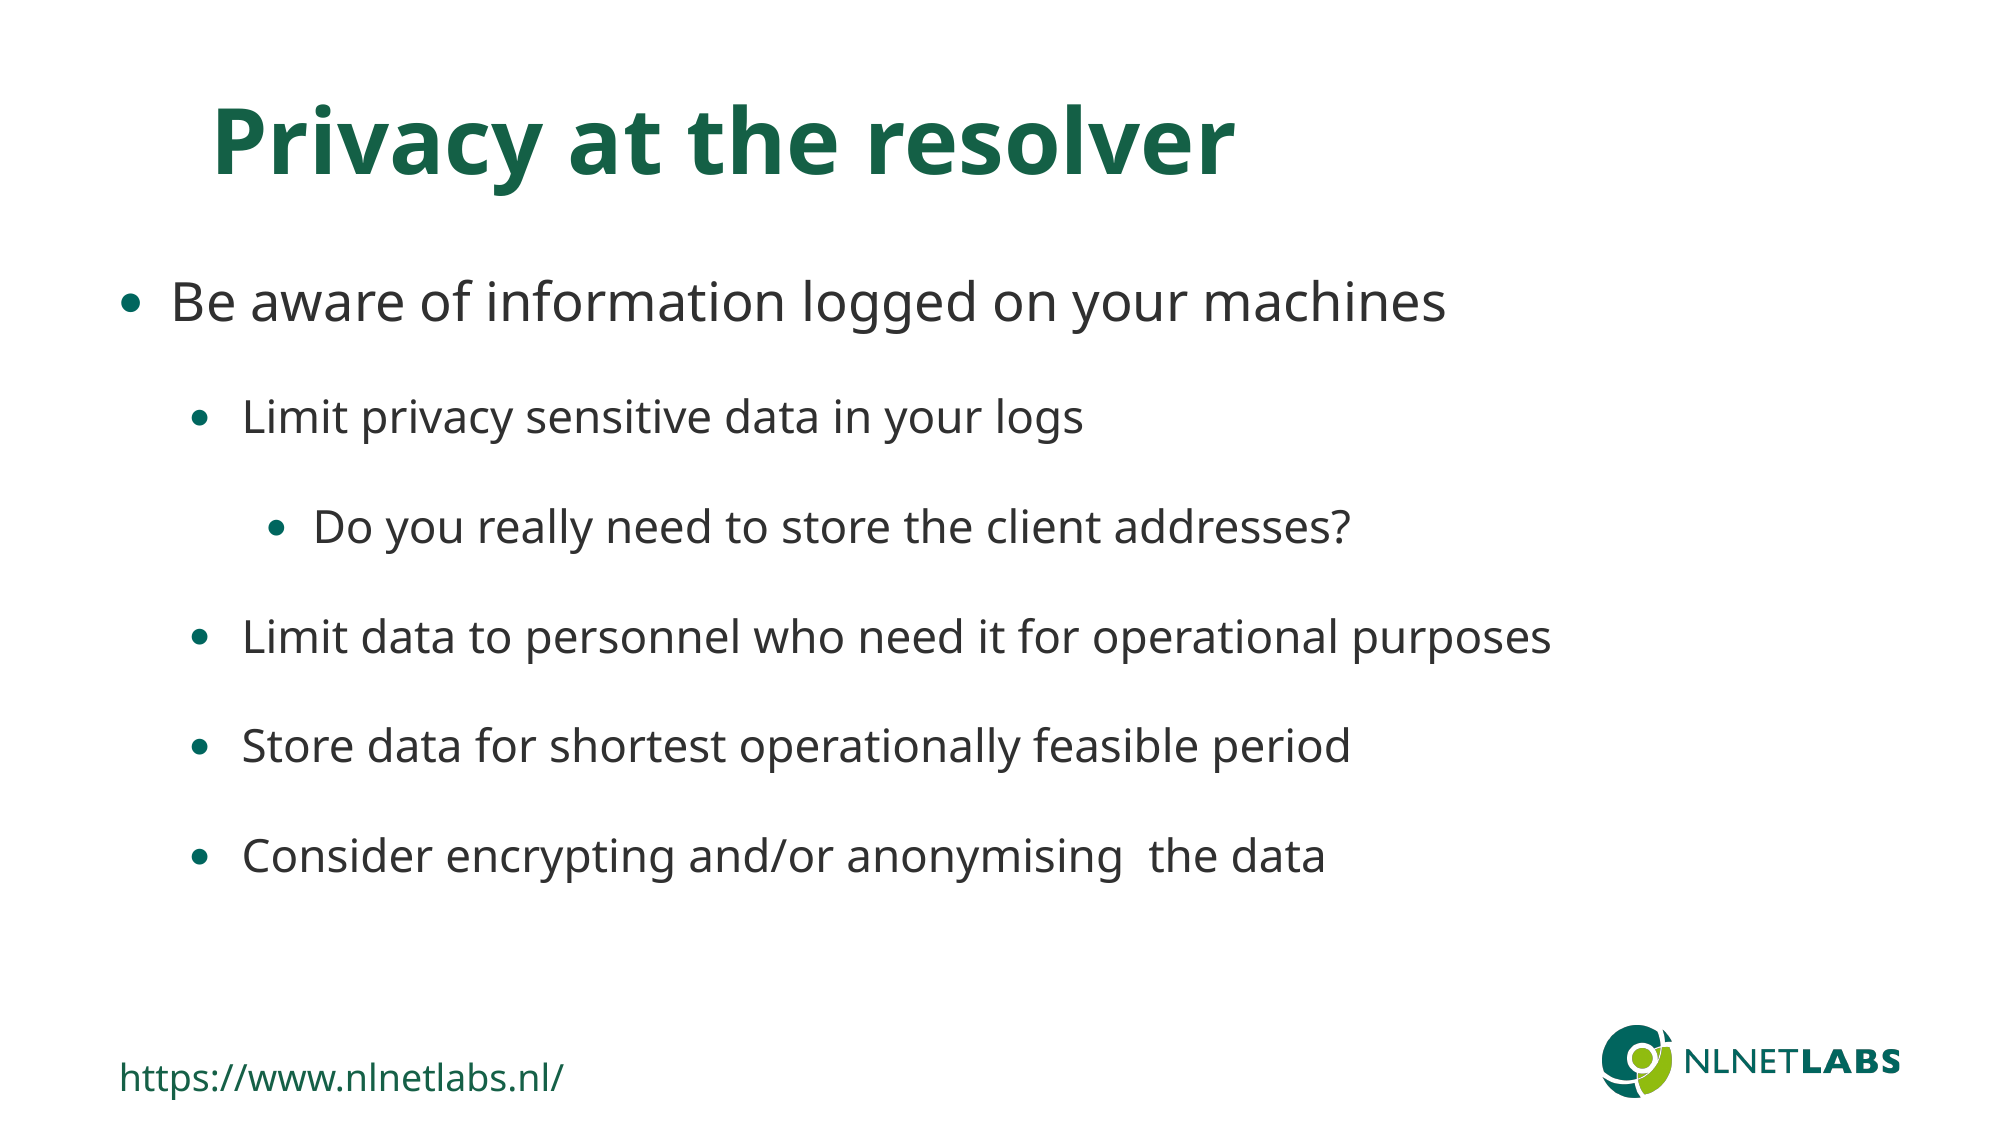

# Privacy at the resolver
Be aware of information logged on your machines
Limit privacy sensitive data in your logs
Do you really need to store the client addresses?
Limit data to personnel who need it for operational purposes
Store data for shortest operationally feasible period
Consider encrypting and/or anonymising the data